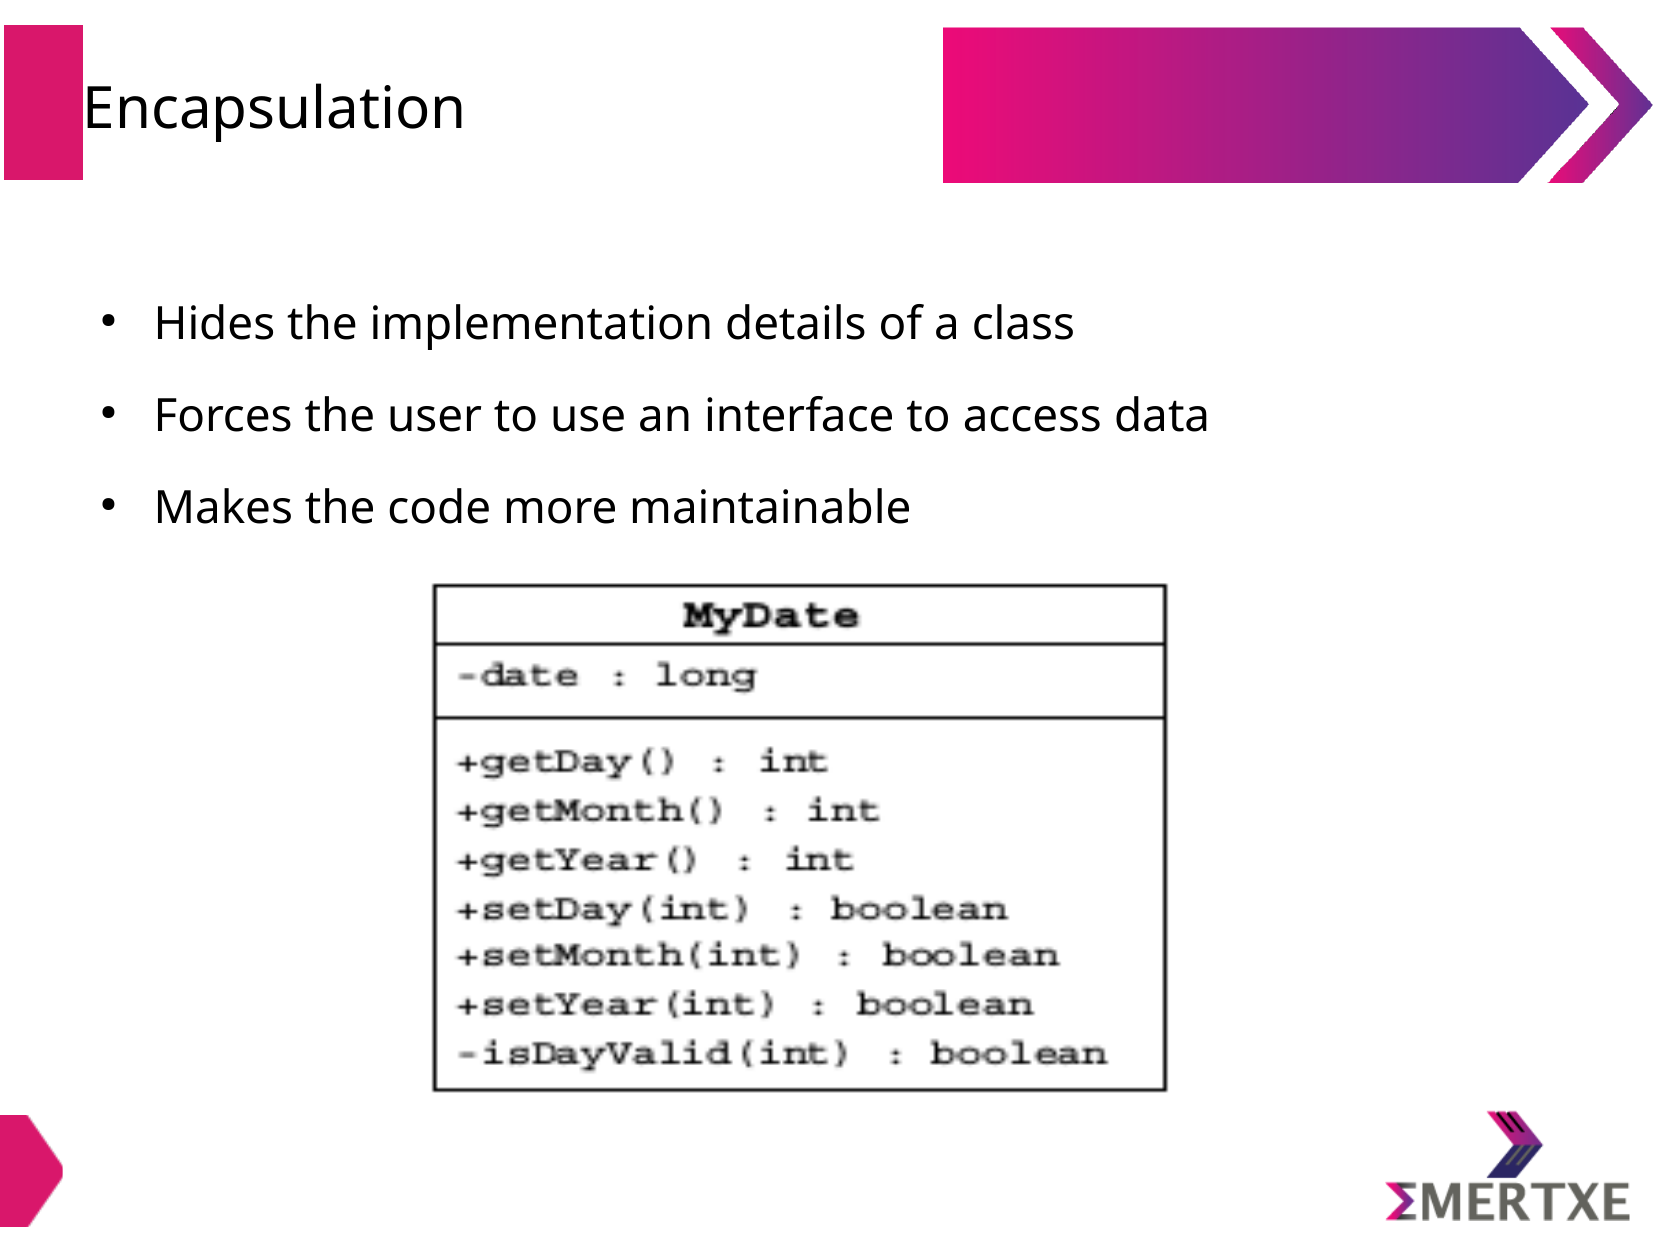

# Encapsulation
Hides the implementation details of a class
Forces the user to use an interface to access data
Makes the code more maintainable